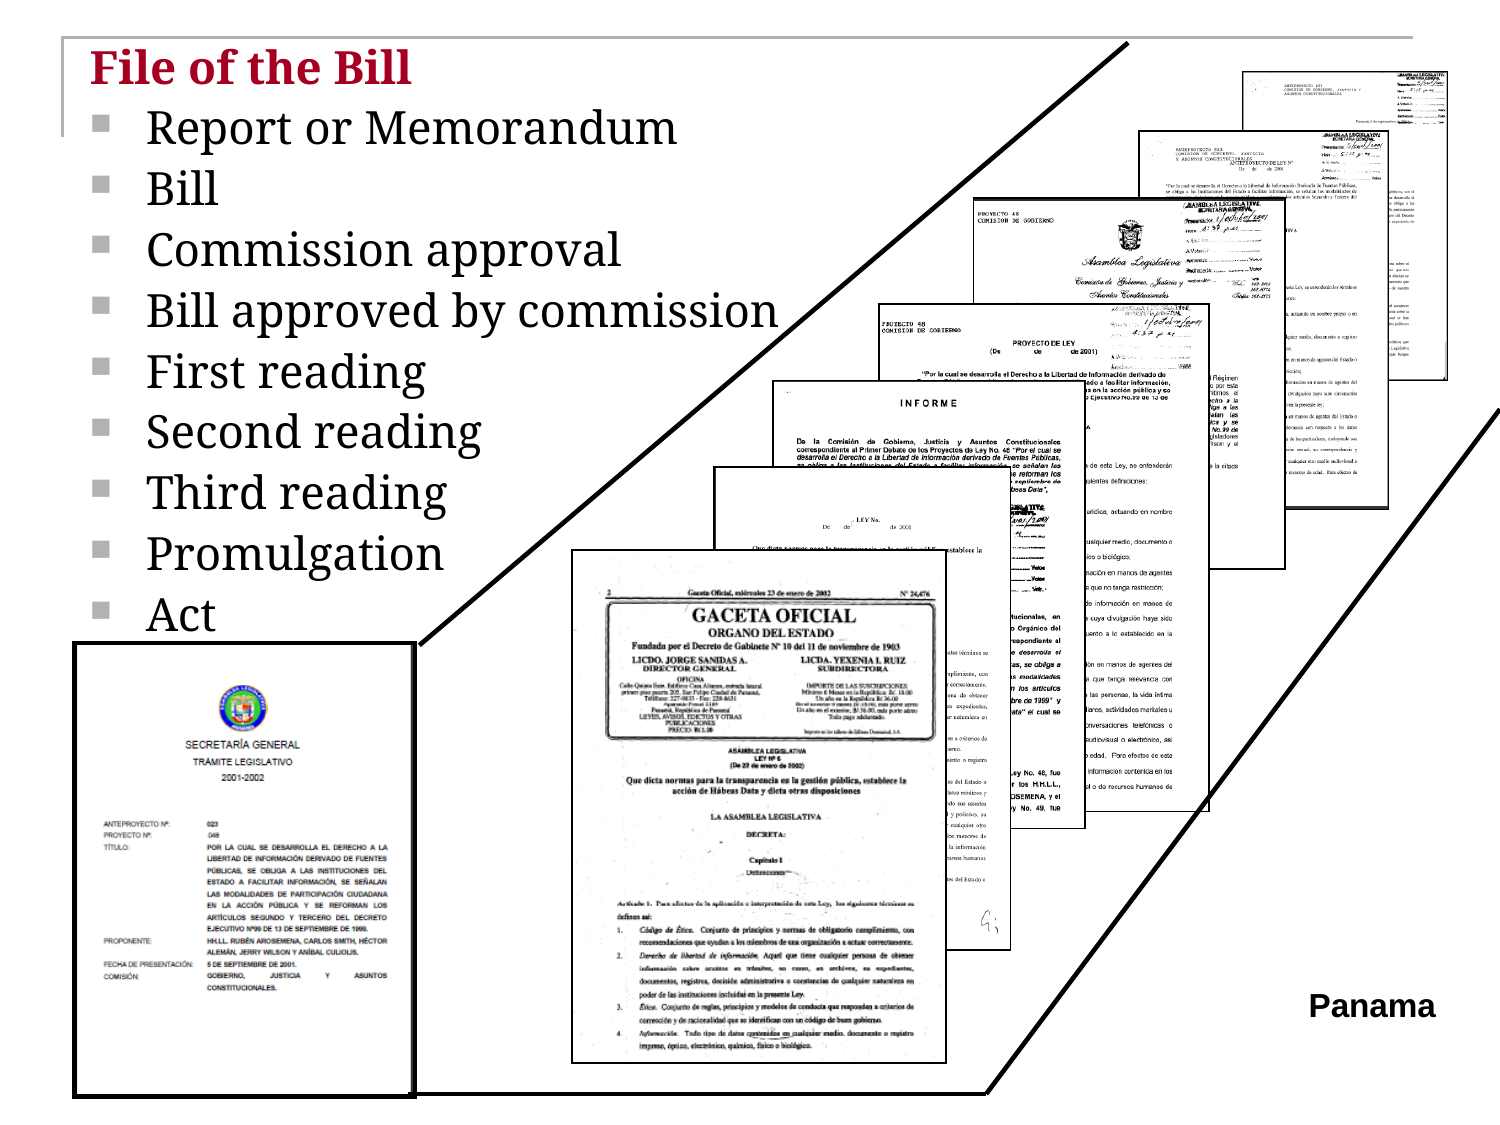

# File of the Bill
Report or Memorandum
Bill
Commission approval
Bill approved by commission
First reading
Second reading
Third reading
Promulgation
Act
Panama